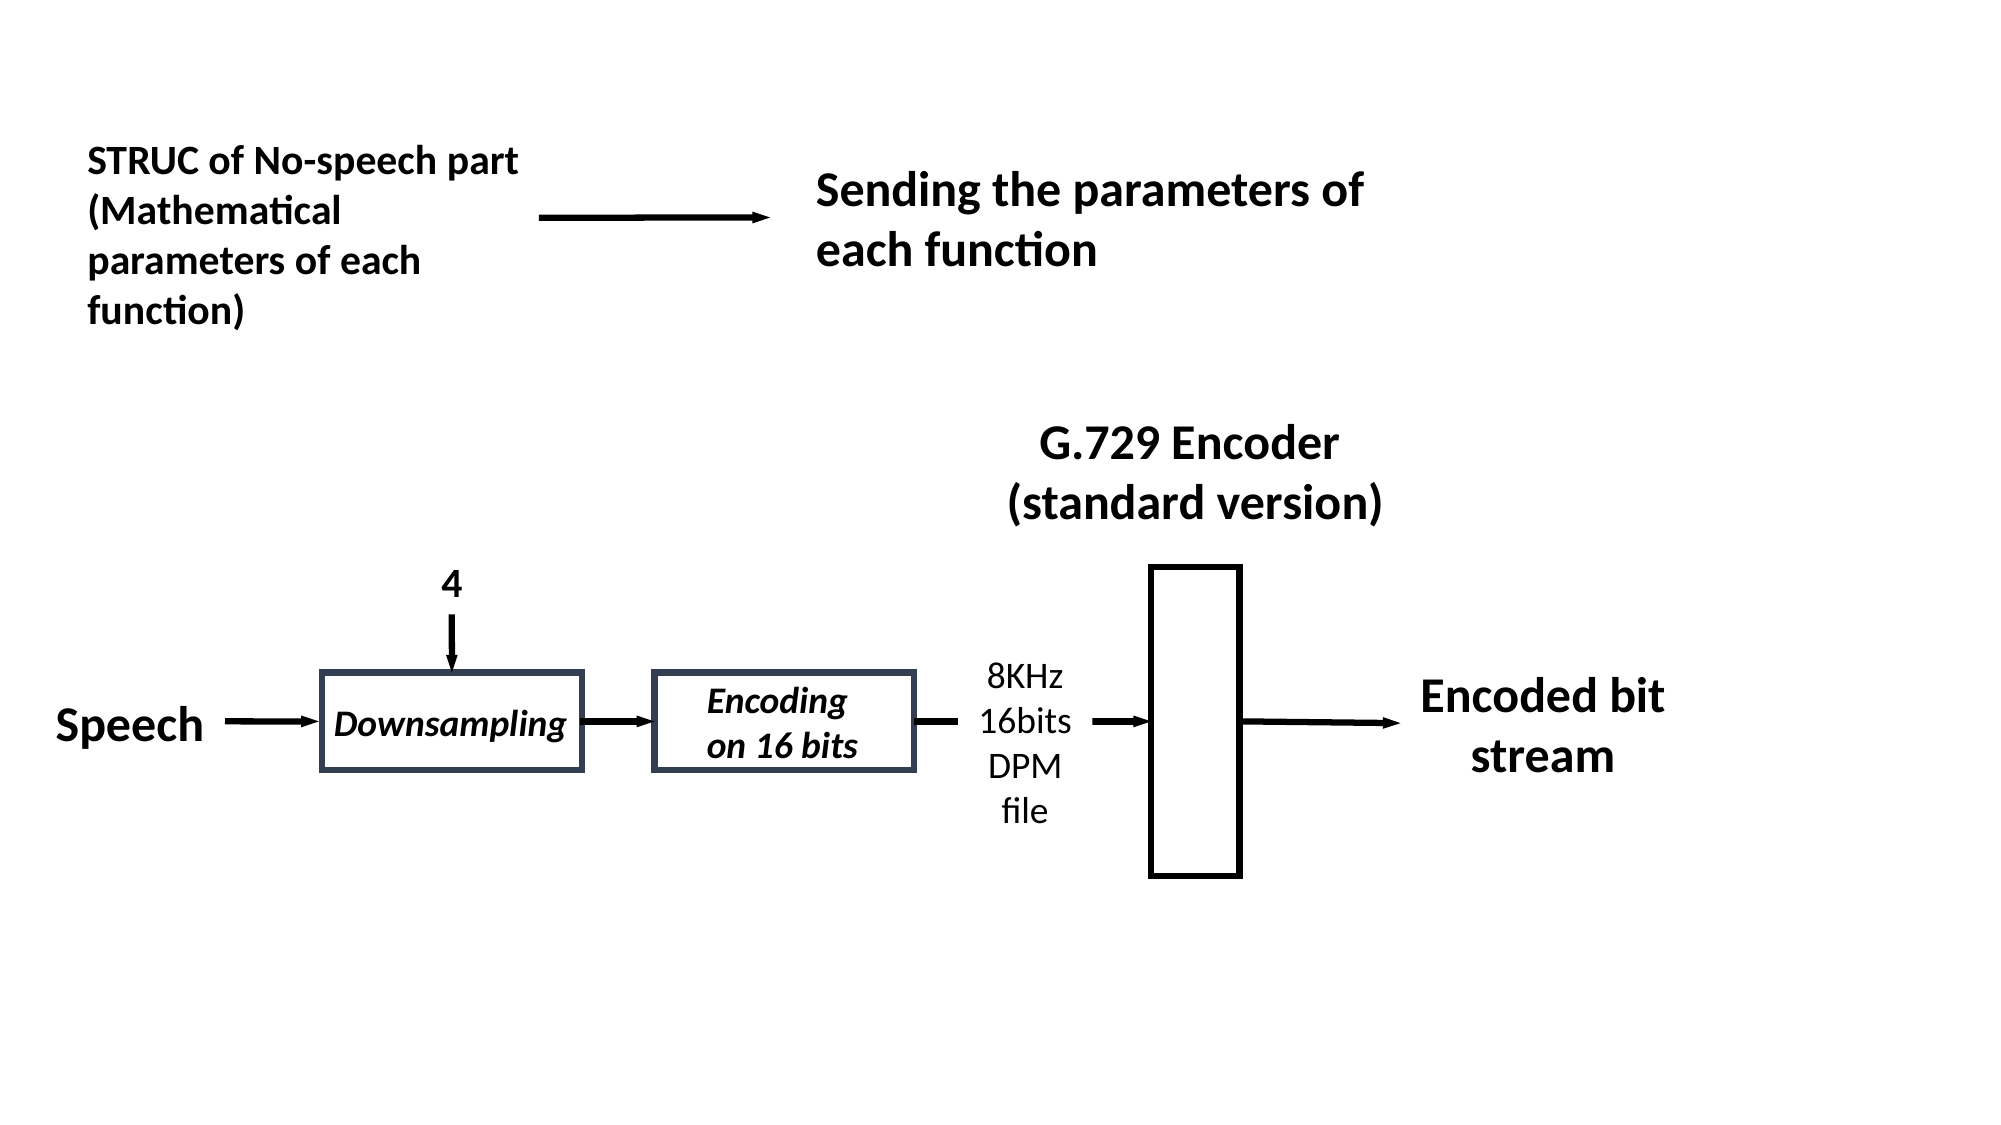

STRUC of No-speech part
(Mathematical parameters of each function)
Sending the parameters of each function
G.729 Encoder
(standard version)
4
8KHz
16bits DPM file
Encoded bit stream
Encoding on 16 bits
Speech
Downsampling